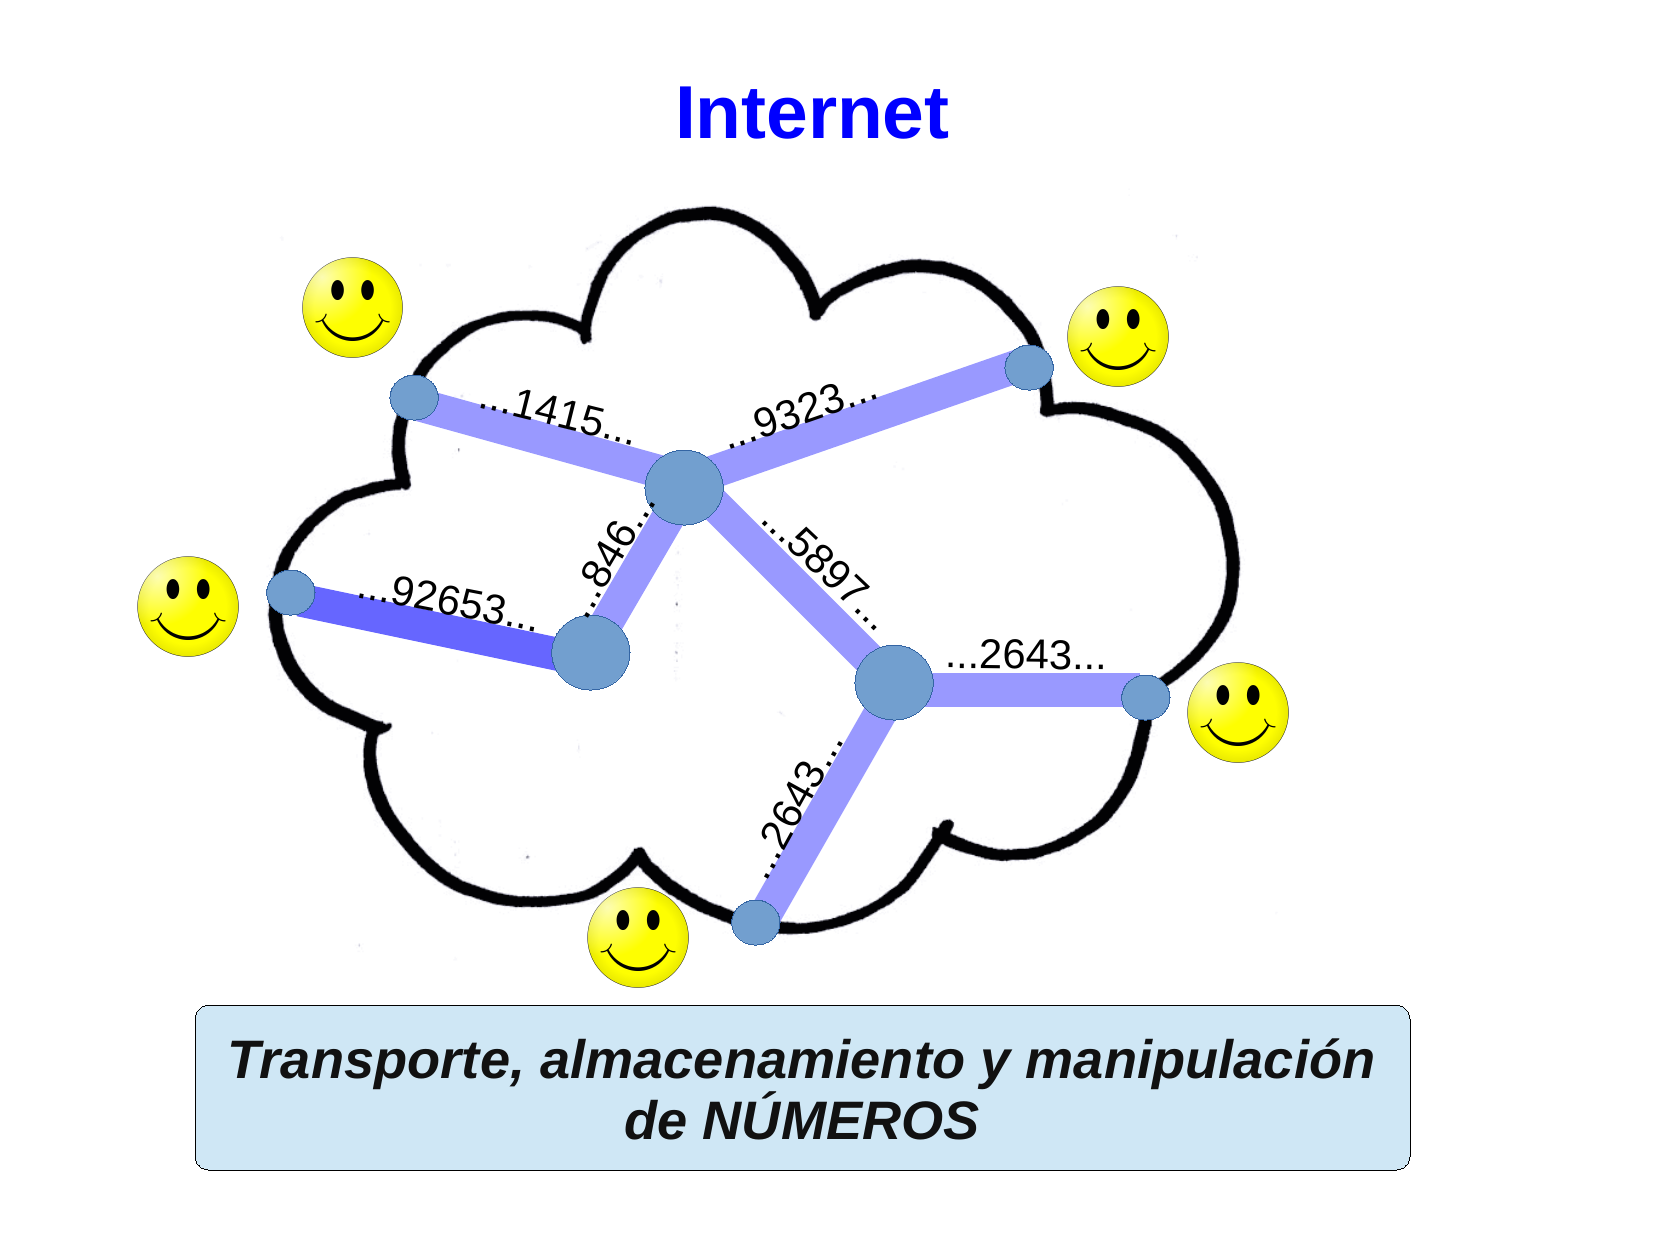

Internet
...9323...
...1415...
...846...
...5897...
...92653...
...2643...
...2643...
Transporte, almacenamiento y manipulación de NÚMEROS